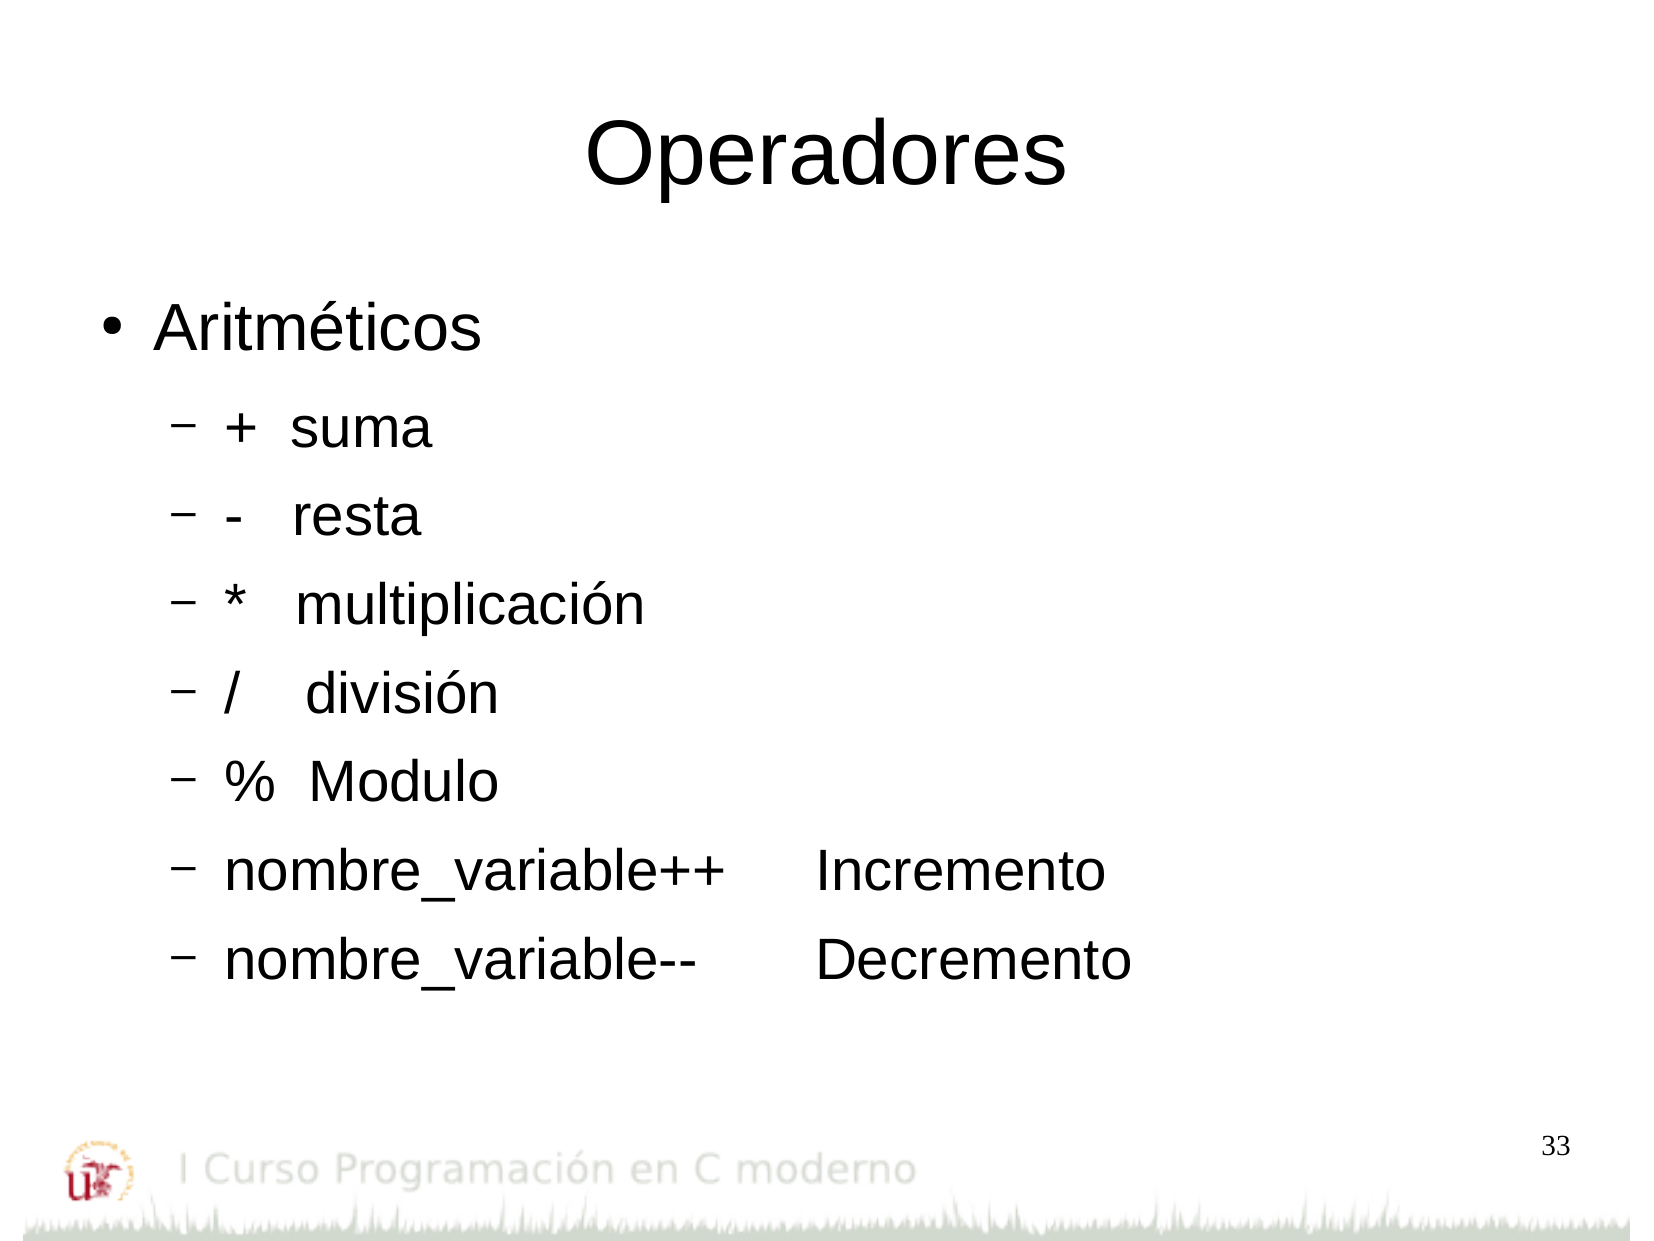

# Operadores
Aritméticos
+ suma
- resta
* multiplicación
/ división
% Modulo
nombre_variable++		Incremento
nombre_variable--		Decremento
33